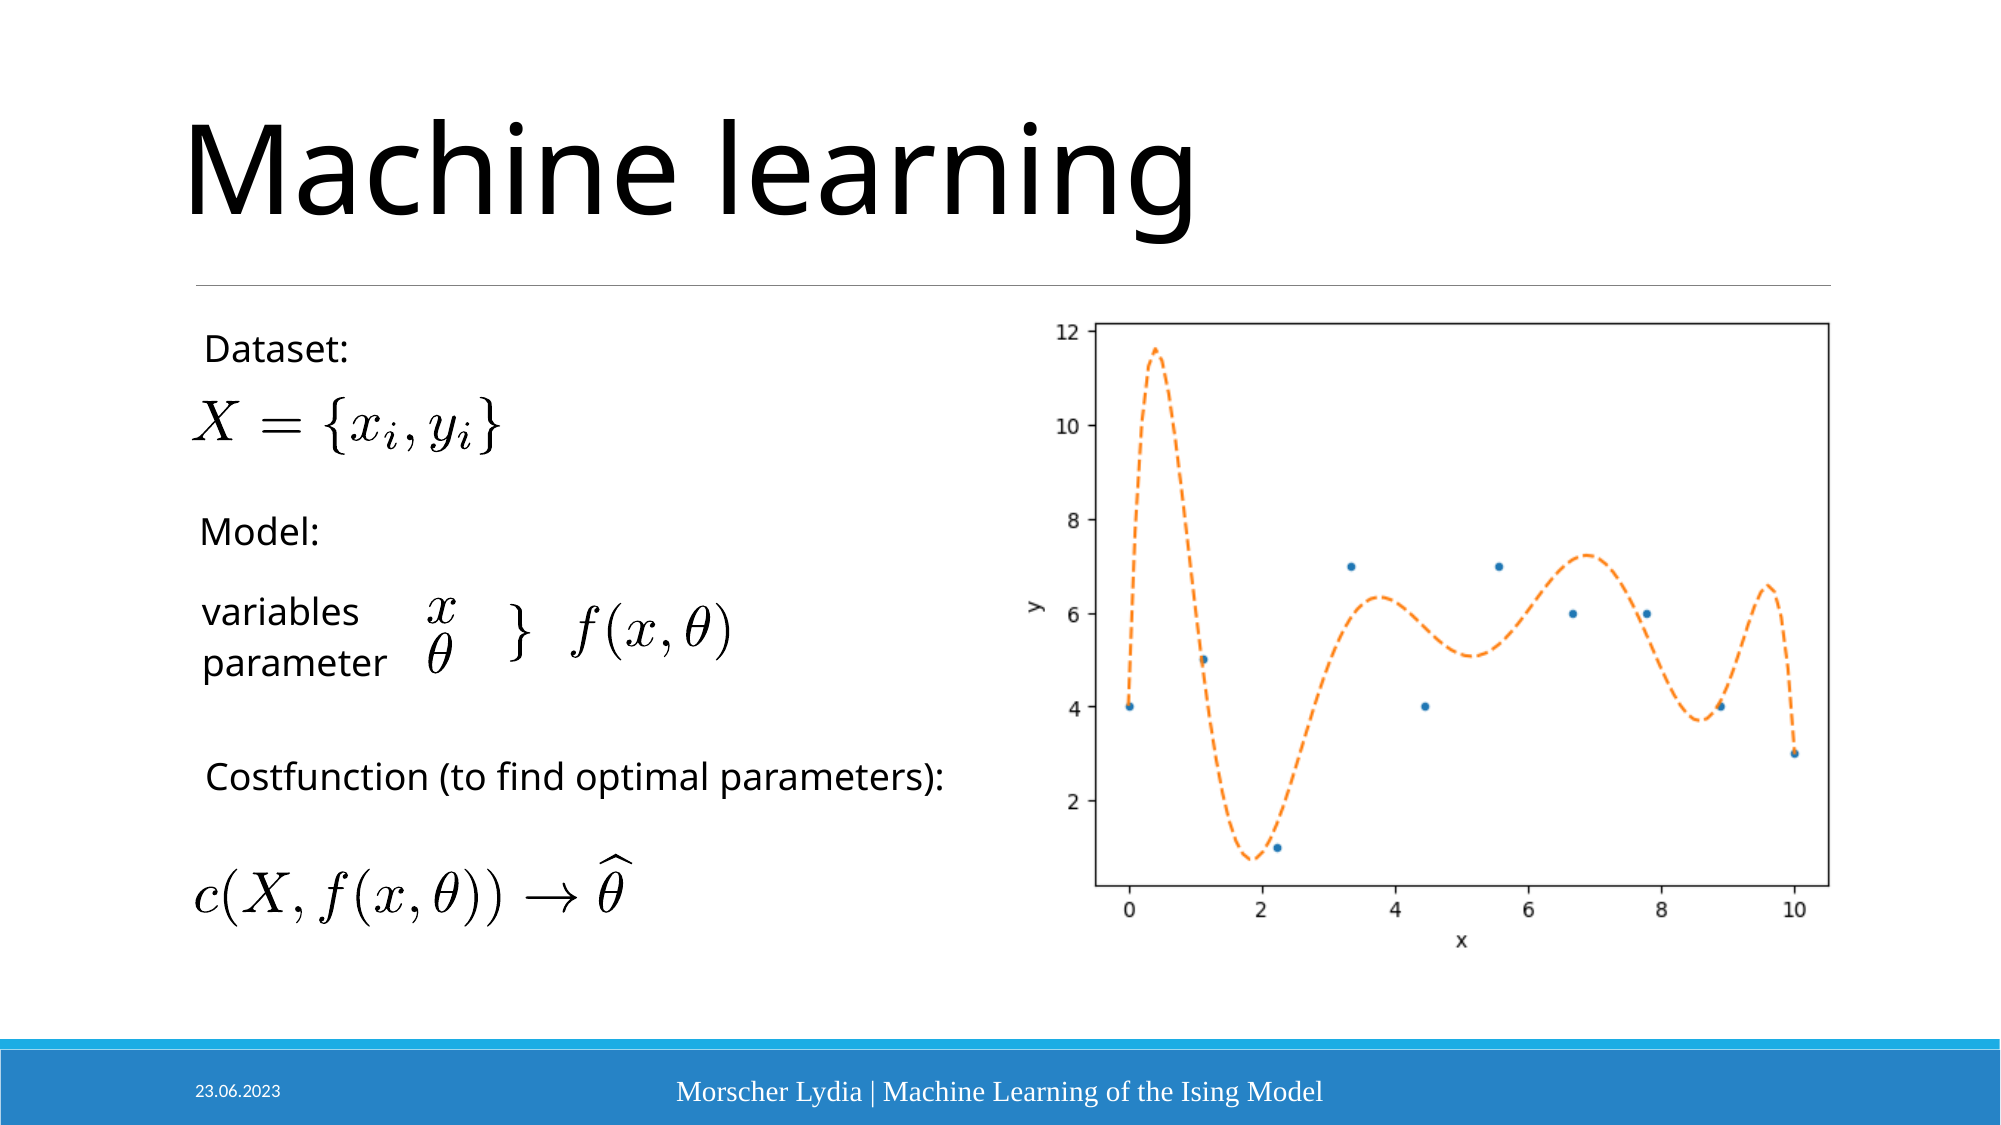

# Machine learning
Dataset:
Model:
variables
parameter
Costfunction (to find optimal parameters):